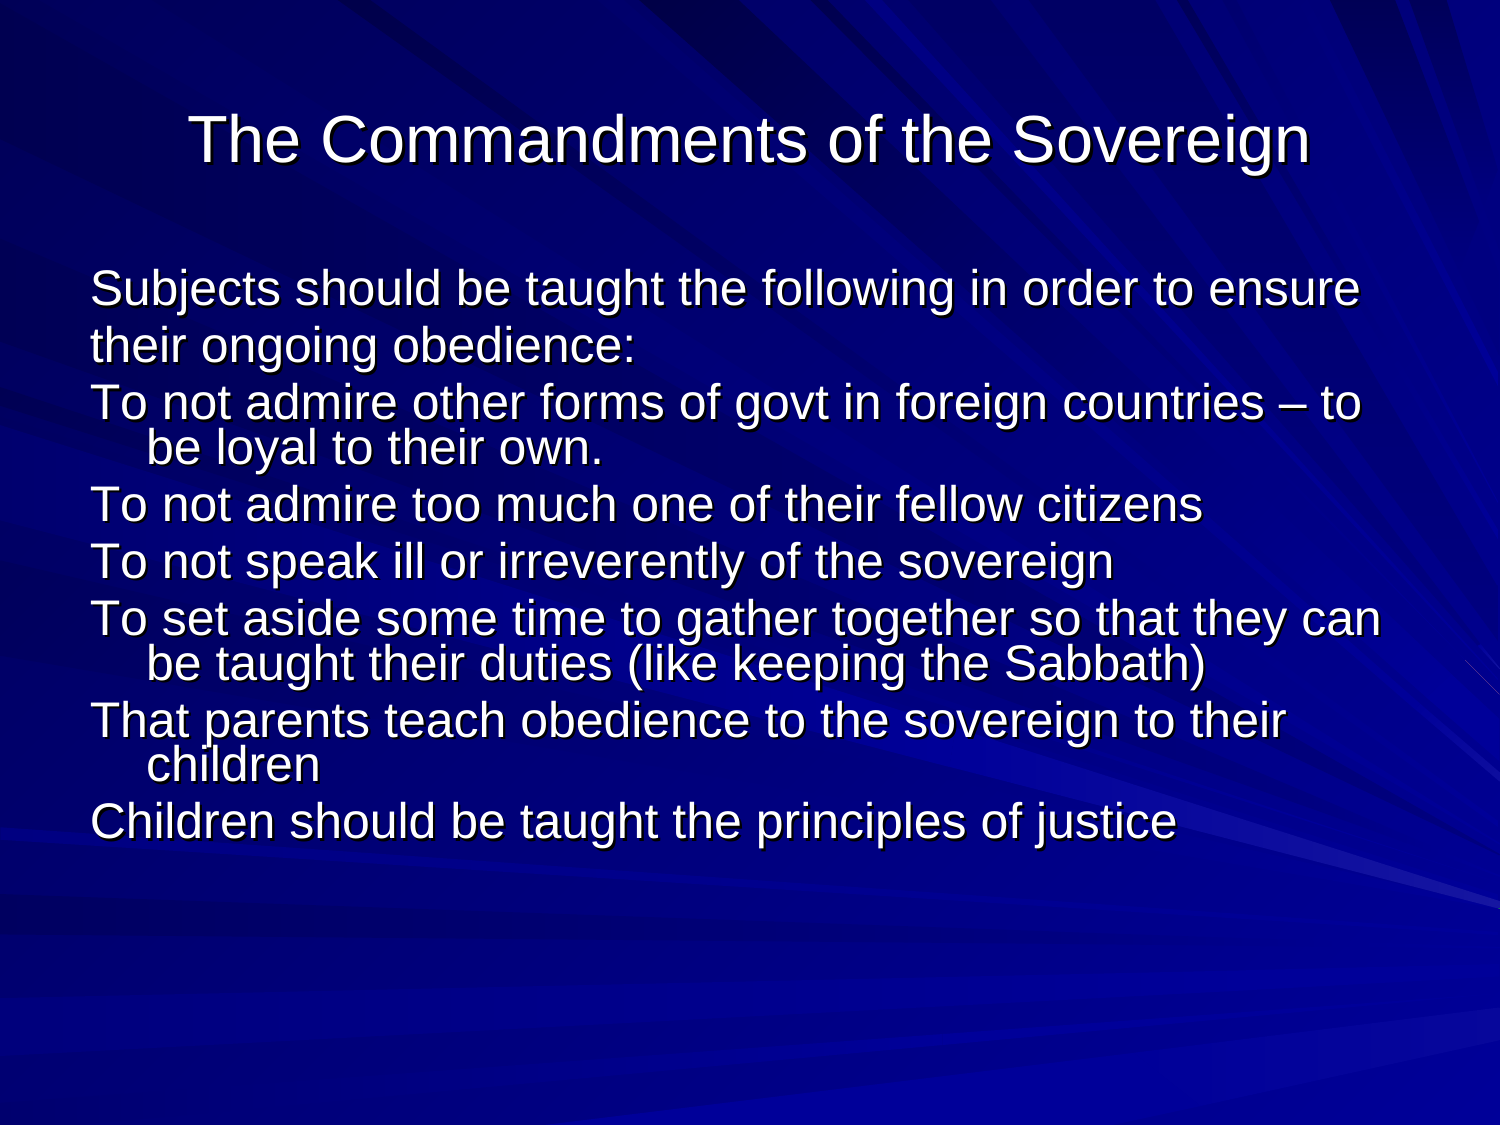

# The Commandments of the Sovereign
Subjects should be taught the following in order to ensure
their ongoing obedience:
To not admire other forms of govt in foreign countries – to be loyal to their own.
To not admire too much one of their fellow citizens
To not speak ill or irreverently of the sovereign
To set aside some time to gather together so that they can be taught their duties (like keeping the Sabbath)
That parents teach obedience to the sovereign to their children
Children should be taught the principles of justice